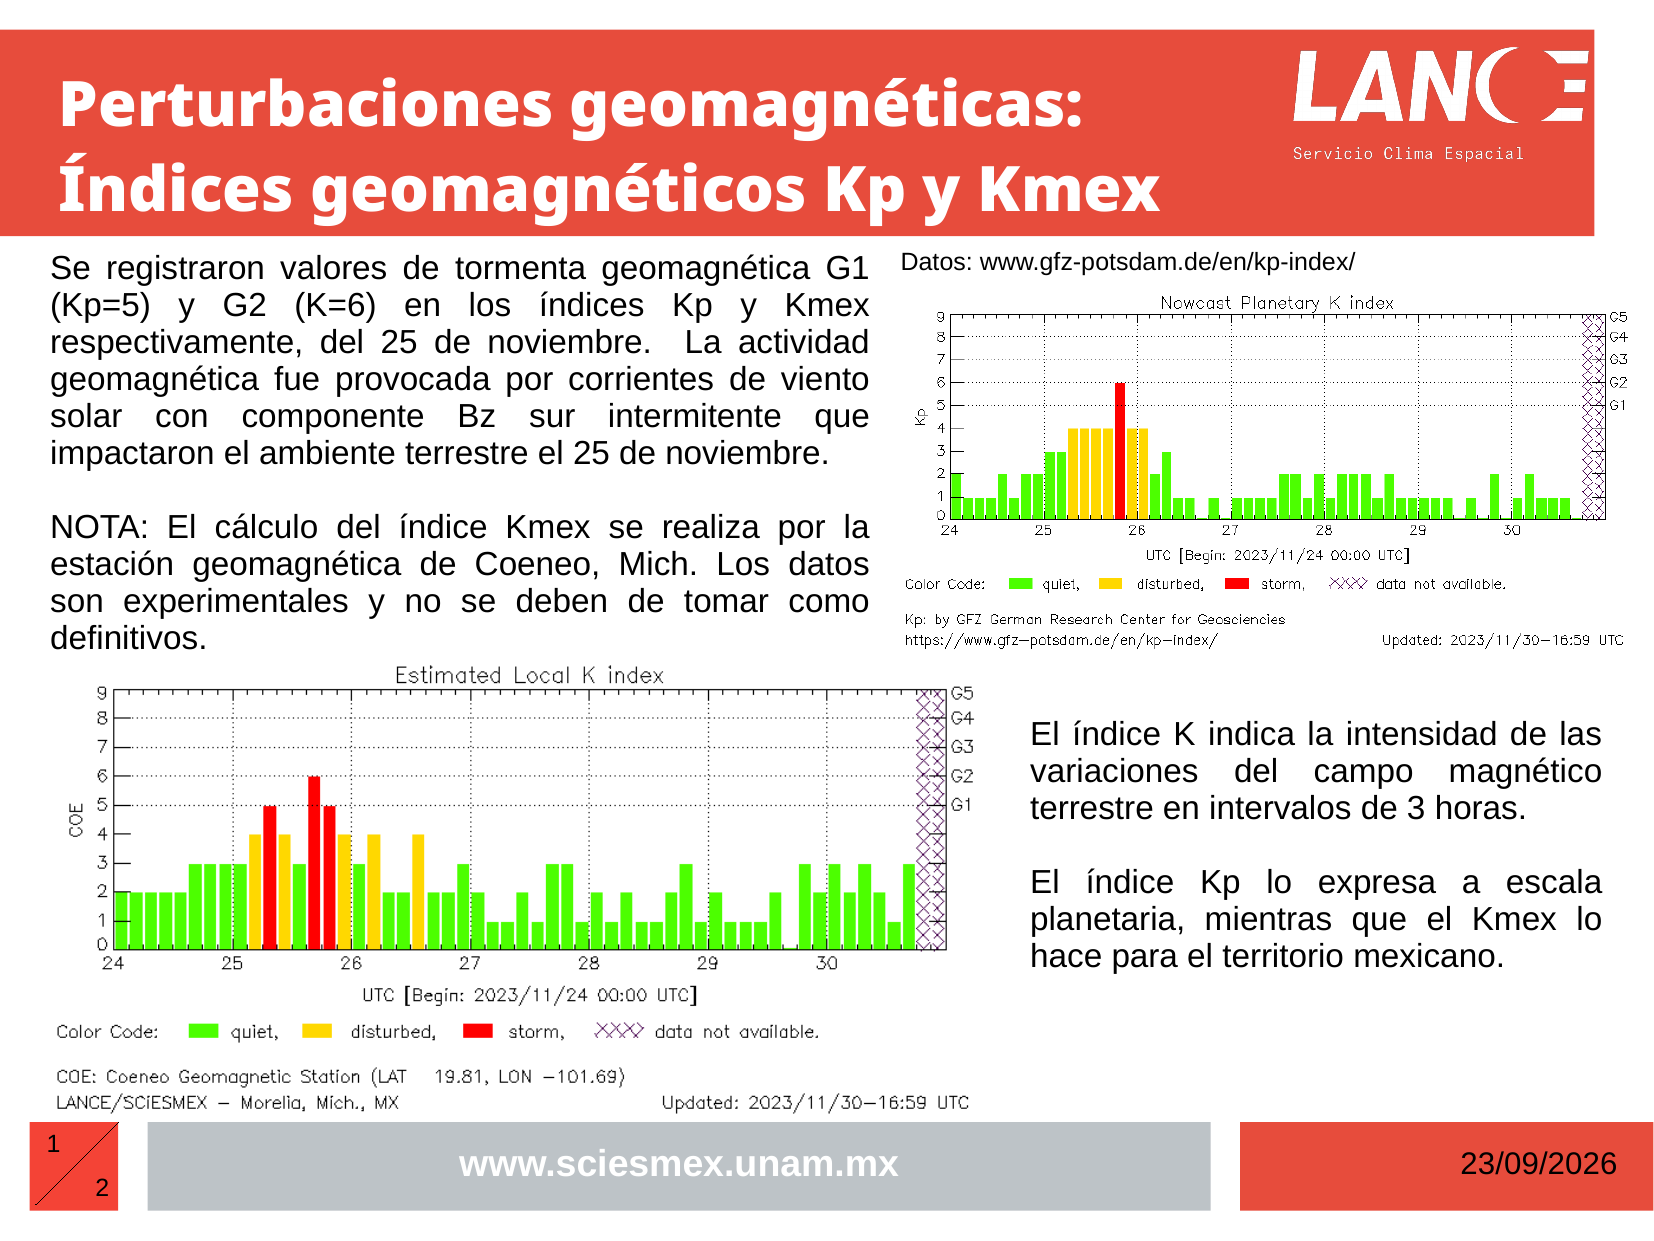

# Perturbaciones geomagnéticas: Índices geomagnéticos Kp y Kmex
Datos: www.gfz-potsdam.de/en/kp-index/
Se registraron valores de tormenta geomagnética G1 (Kp=5) y G2 (K=6) en los índices Kp y Kmex respectivamente, del 25 de noviembre. La actividad geomagnética fue provocada por corrientes de viento solar con componente Bz sur intermitente que impactaron el ambiente terrestre el 25 de noviembre.
NOTA: El cálculo del índice Kmex se realiza por la estación geomagnética de Coeneo, Mich. Los datos son experimentales y no se deben de tomar como definitivos.
El índice K indica la intensidad de las variaciones del campo magnético terrestre en intervalos de 3 horas.
El índice Kp lo expresa a escala planetaria, mientras que el Kmex lo hace para el territorio mexicano.
www.sciesmex.unam.mx
2